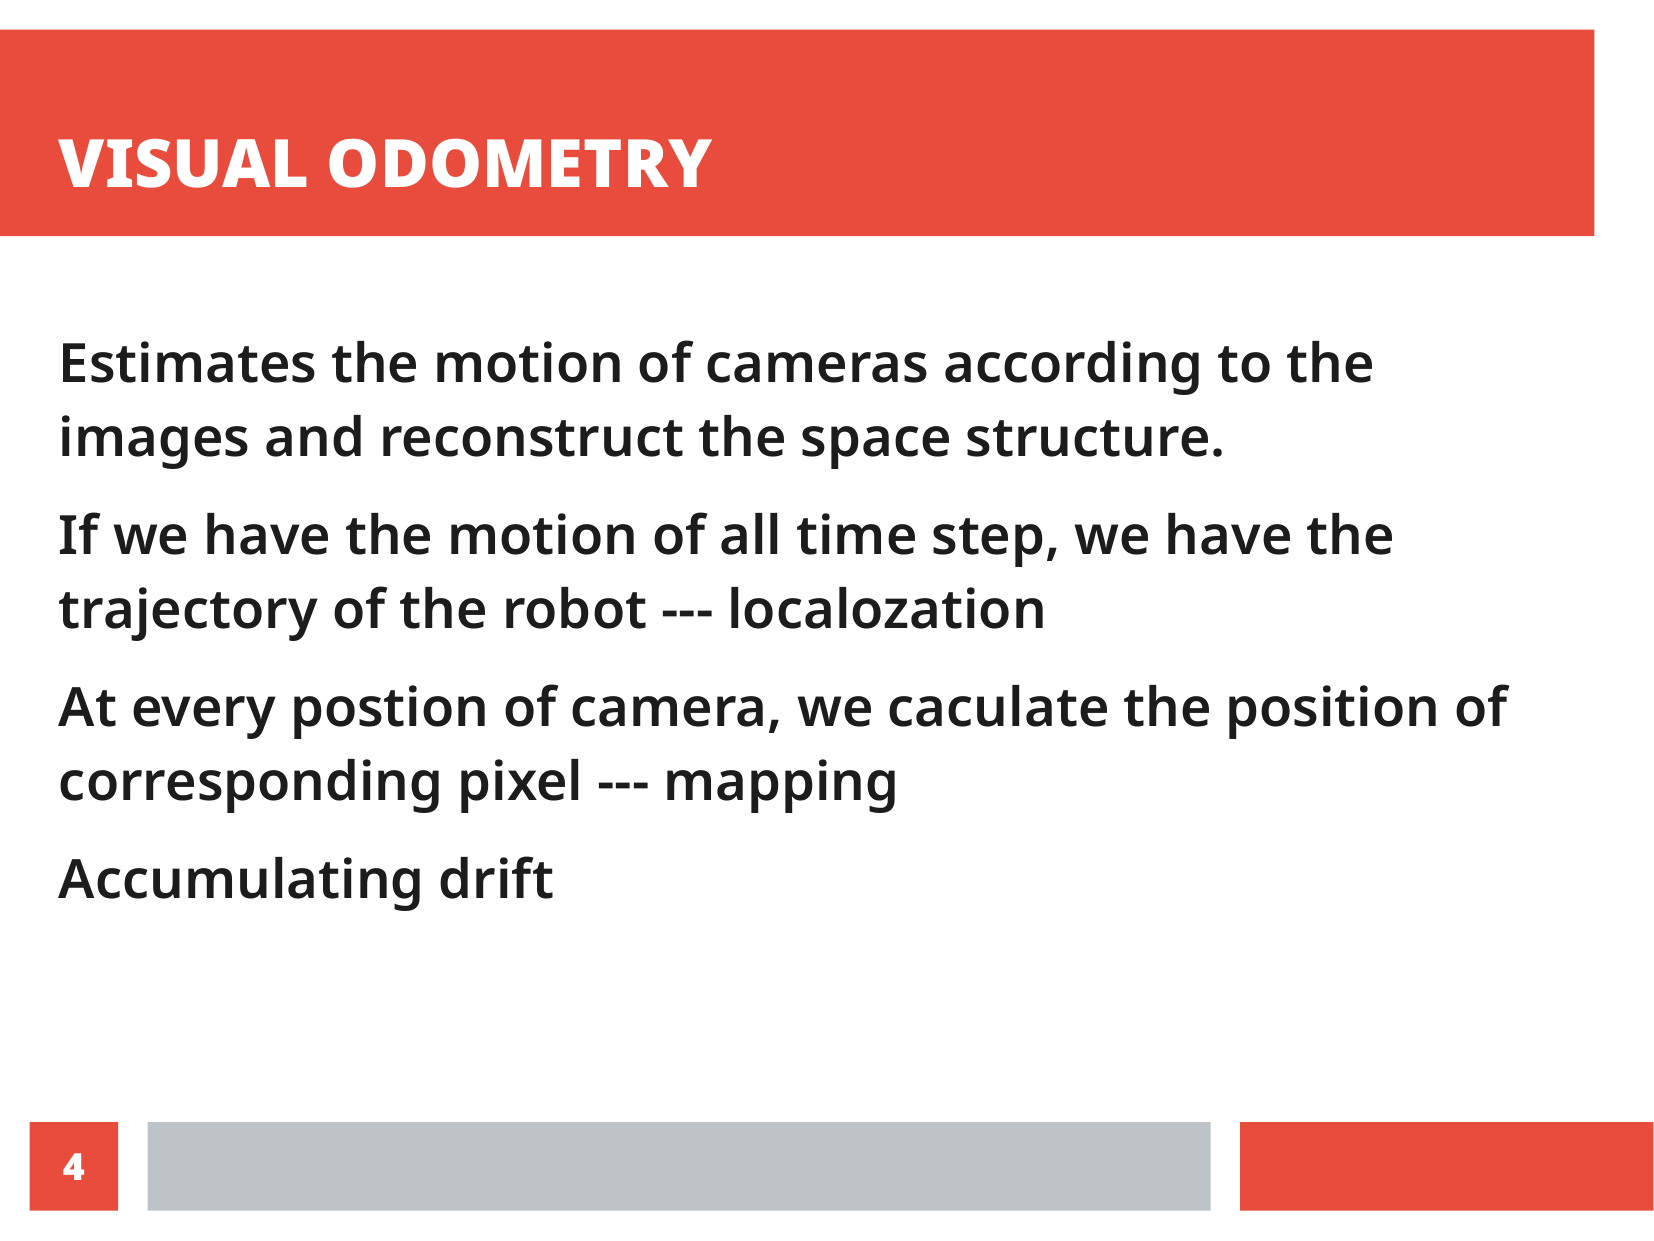

# VISUAL ODOMETRY
Estimates the motion of cameras according to the images and reconstruct the space structure.
If we have the motion of all time step, we have the trajectory of the robot --- localozation
At every postion of camera, we caculate the position of corresponding pixel --- mapping
Accumulating drift
4